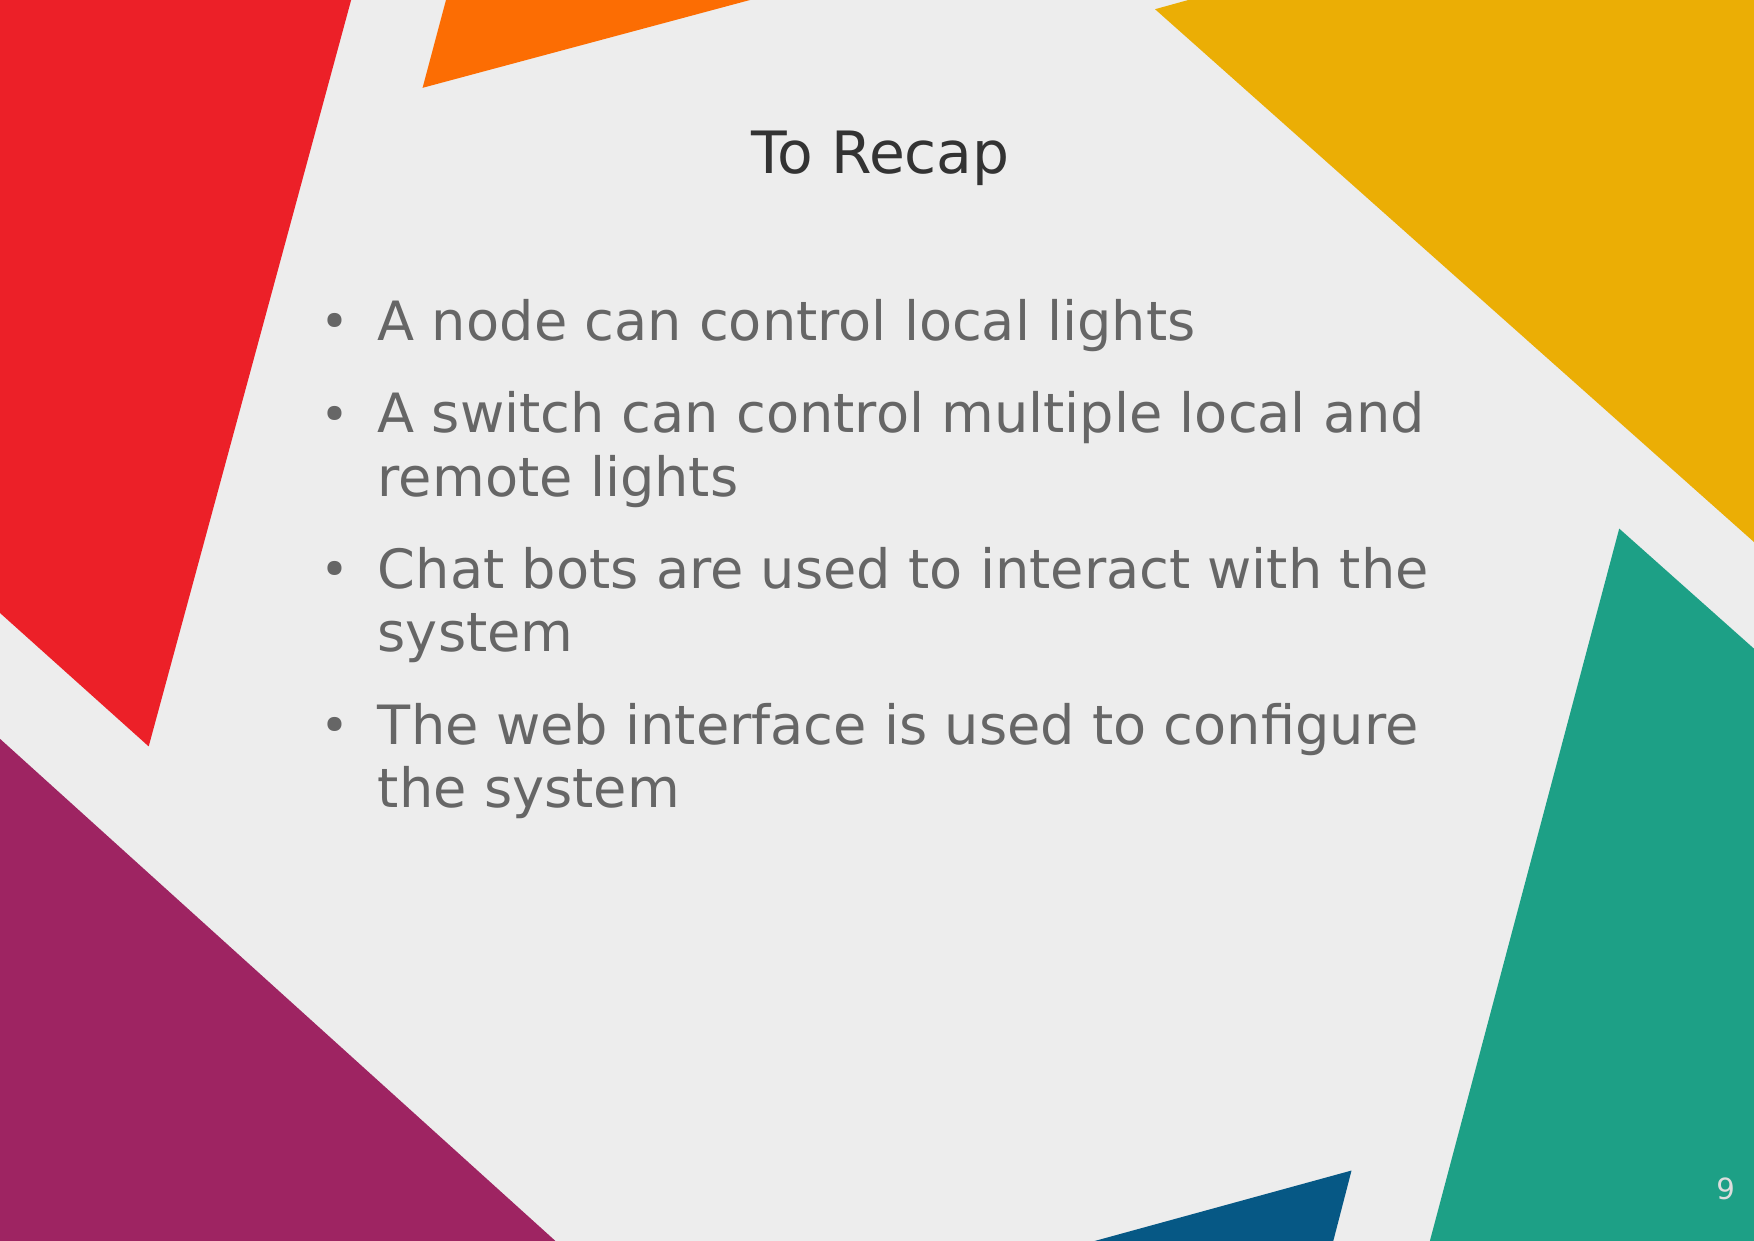

# To Recap
A node can control local lights
A switch can control multiple local and remote lights
Chat bots are used to interact with the system
The web interface is used to configure the system
9